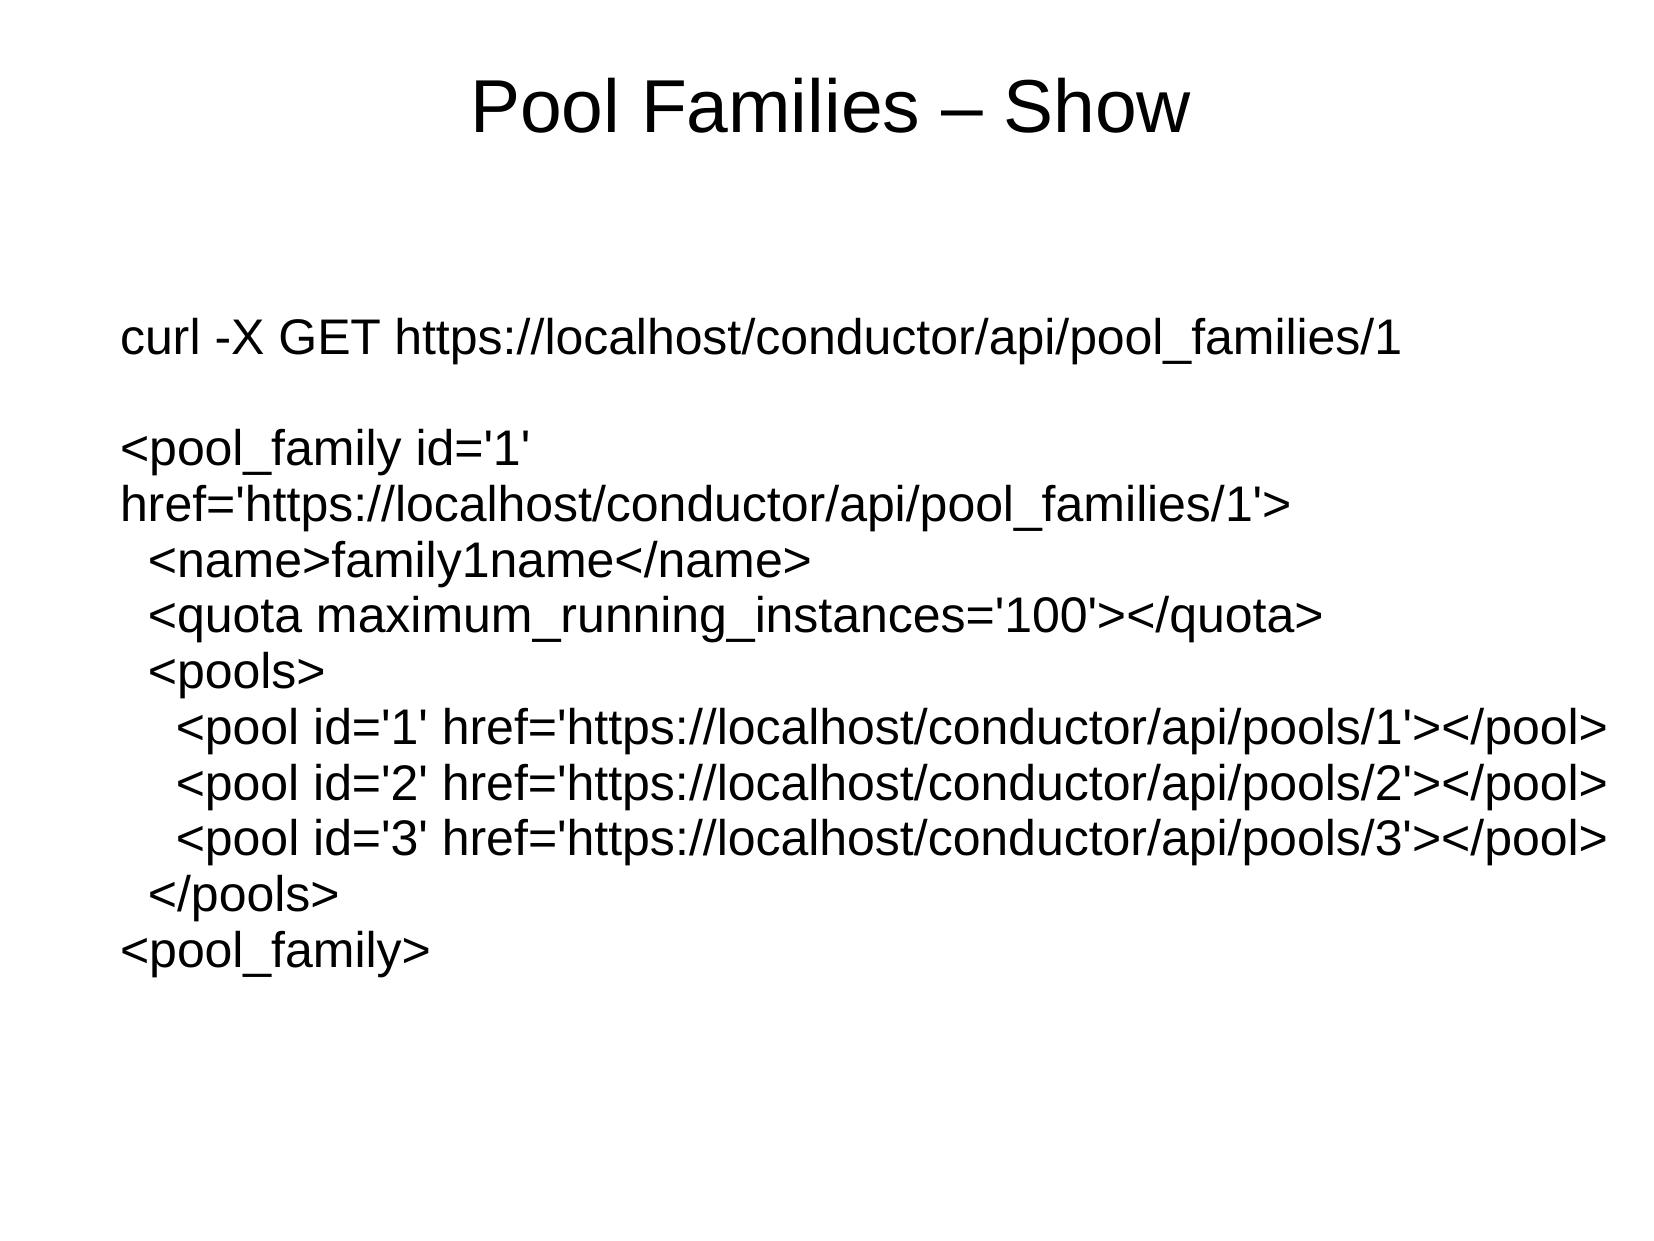

# Pool Families – Show
curl -X GET https://localhost/conductor/api/pool_families/1
<pool_family id='1' href='https://localhost/conductor/api/pool_families/1'>
 <name>family1name</name>
 <quota maximum_running_instances='100'></quota>
 <pools>
 <pool id='1' href='https://localhost/conductor/api/pools/1'></pool>
 <pool id='2' href='https://localhost/conductor/api/pools/2'></pool> <pool id='3' href='https://localhost/conductor/api/pools/3'></pool>
 </pools>
<pool_family>